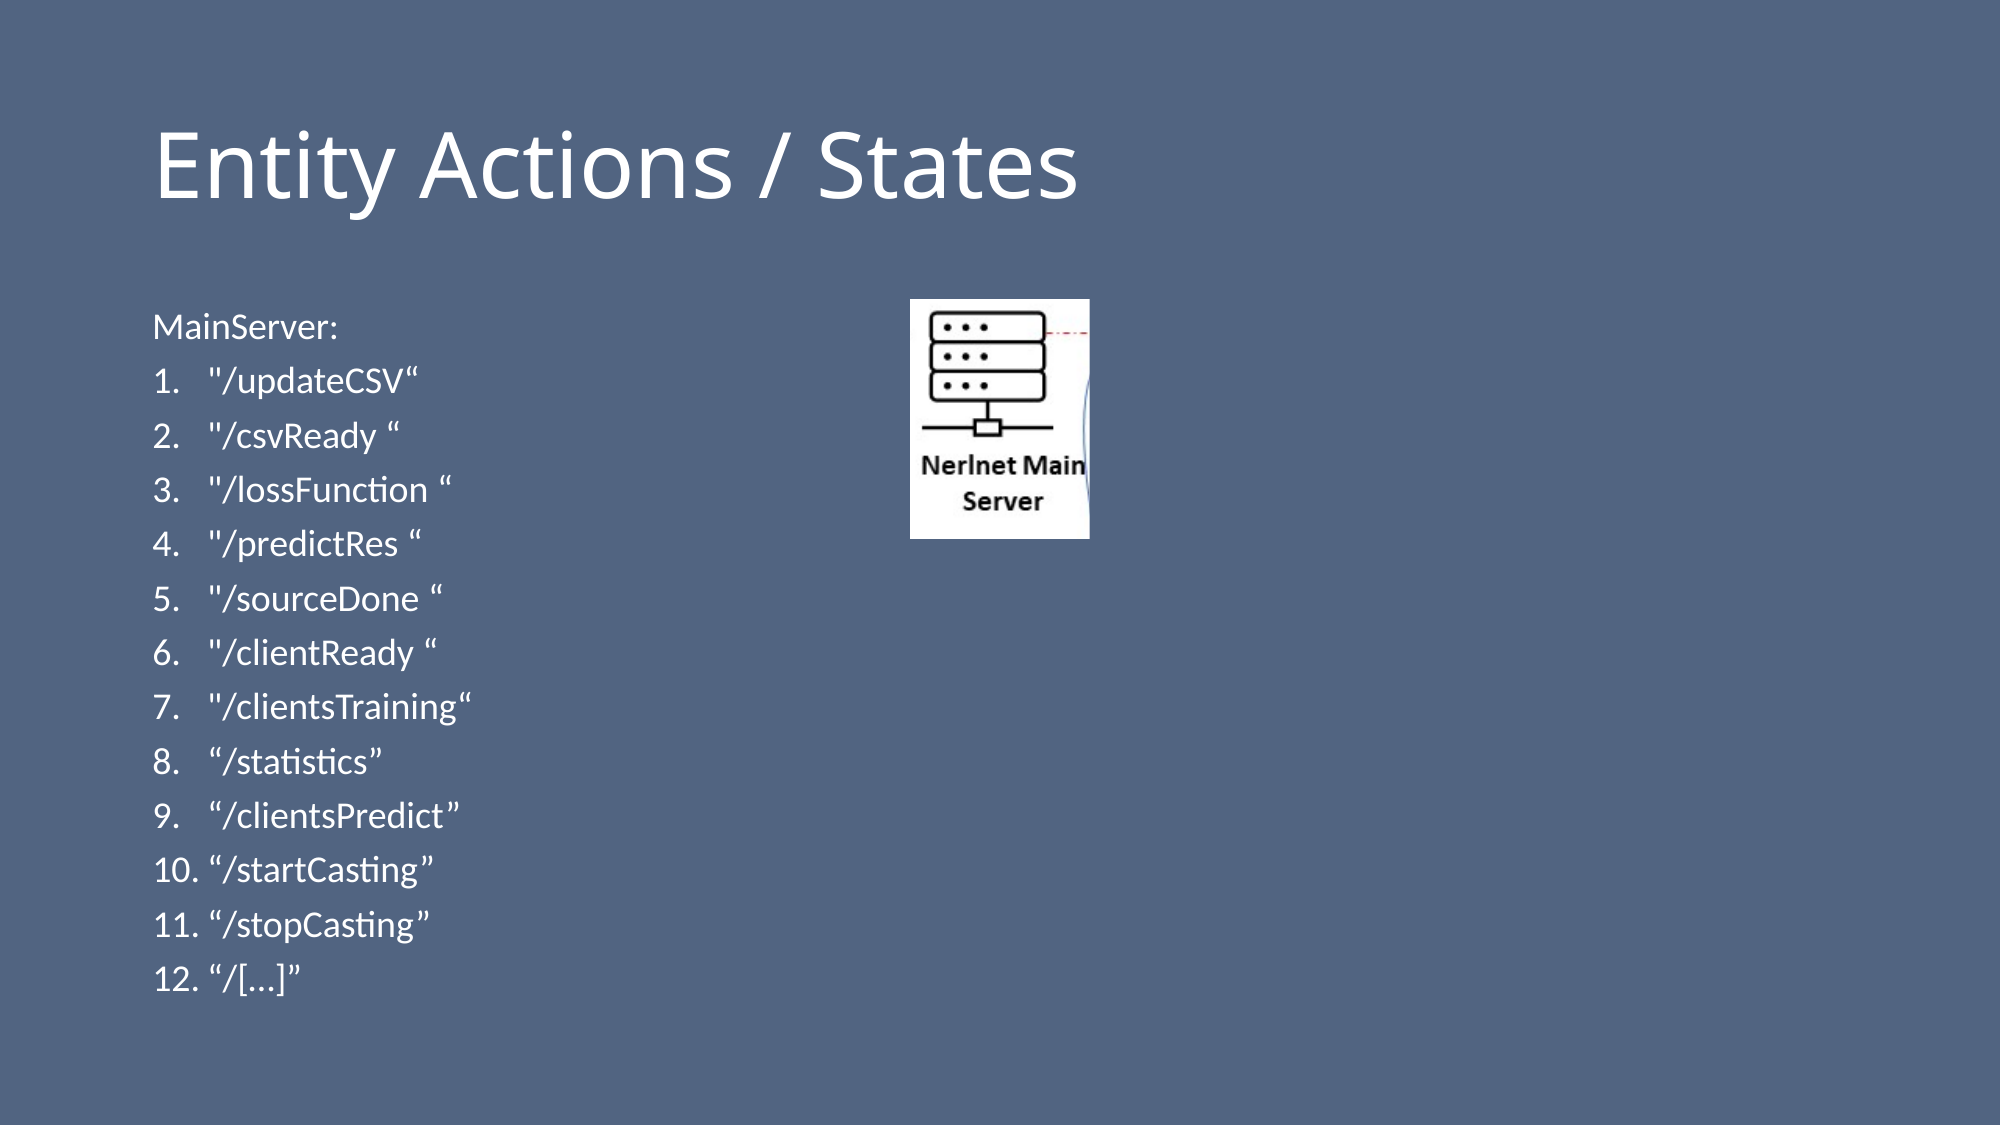

Entity Actions / States
MainServer:
"/updateCSV“
"/csvReady “
"/lossFunction “
"/predictRes “
"/sourceDone “
"/clientReady “
"/clientsTraining“
“/statistics”
“/clientsPredict”
“/startCasting”
“/stopCasting”
“/[…]”